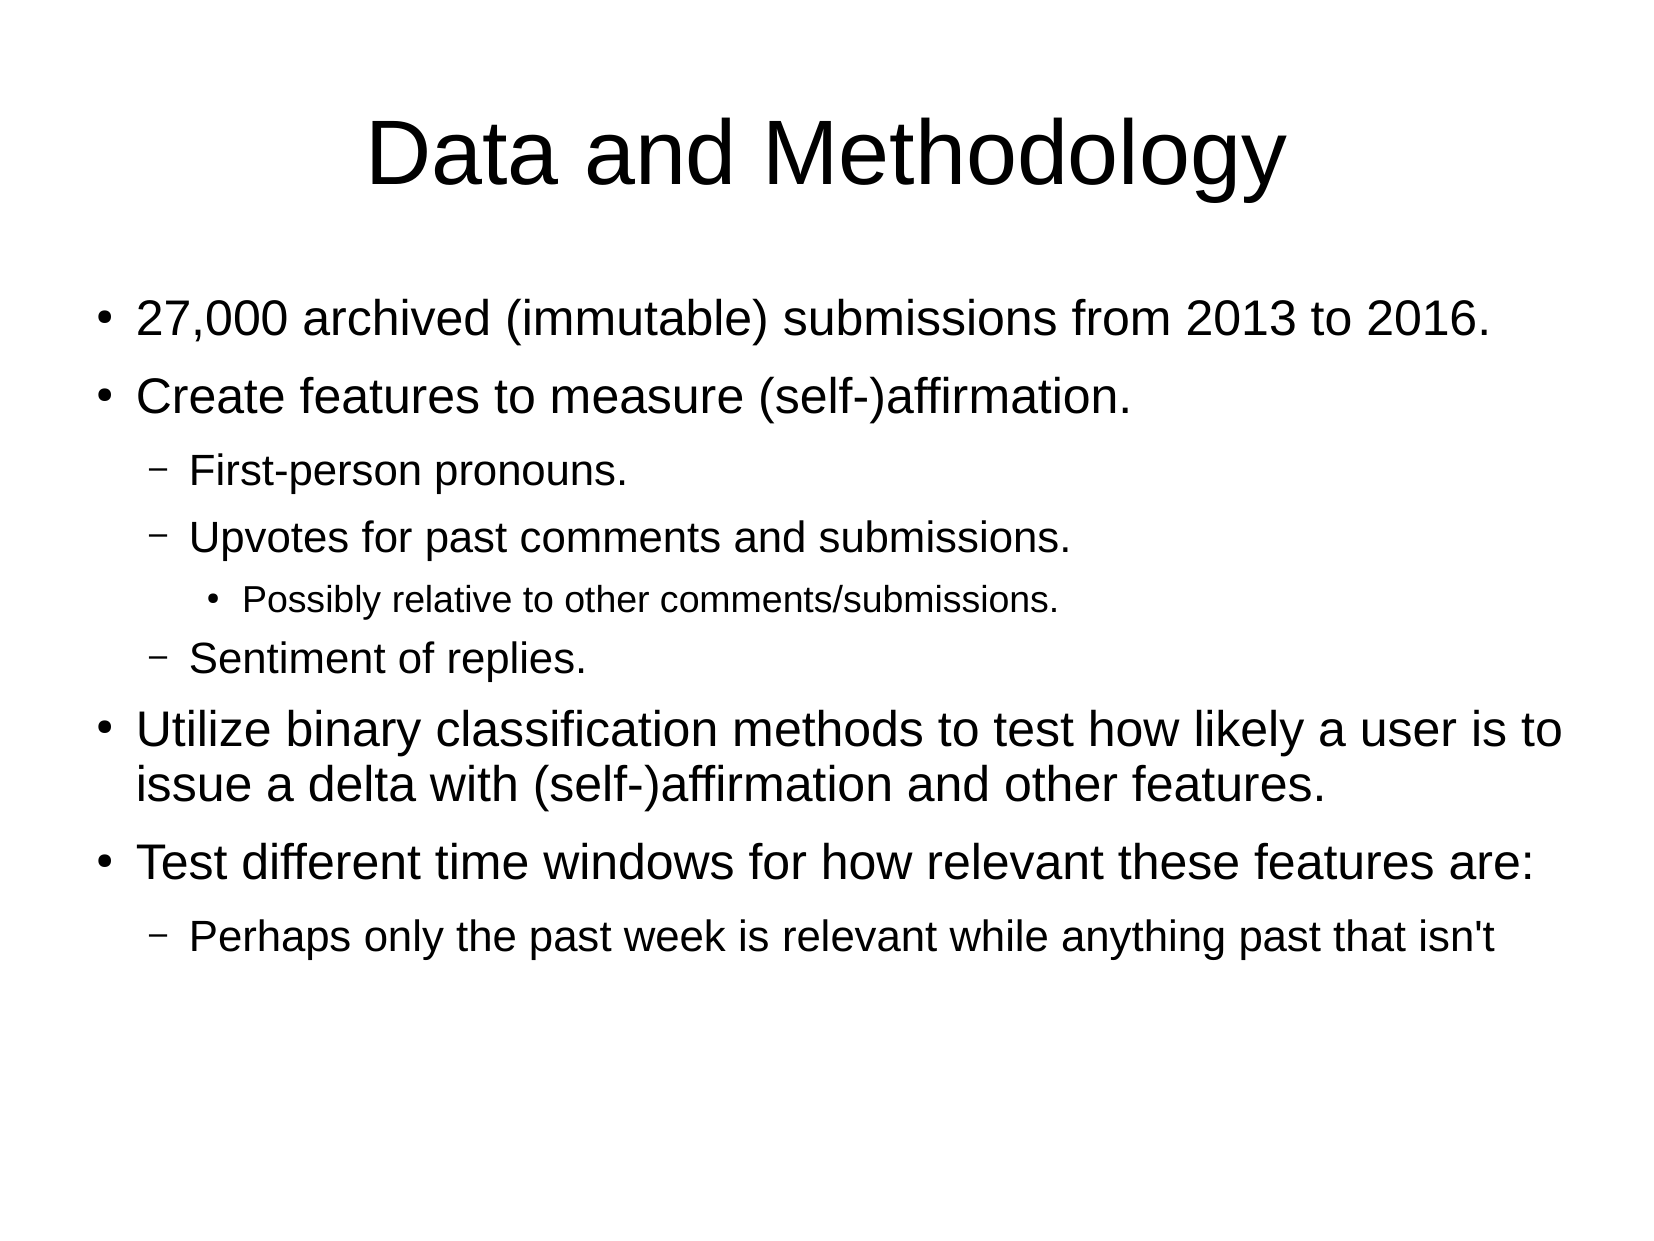

# Data and Methodology
27,000 archived (immutable) submissions from 2013 to 2016.
Create features to measure (self-)affirmation.
First-person pronouns.
Upvotes for past comments and submissions.
Possibly relative to other comments/submissions.
Sentiment of replies.
Utilize binary classification methods to test how likely a user is to issue a delta with (self-)affirmation and other features.
Test different time windows for how relevant these features are:
Perhaps only the past week is relevant while anything past that isn't